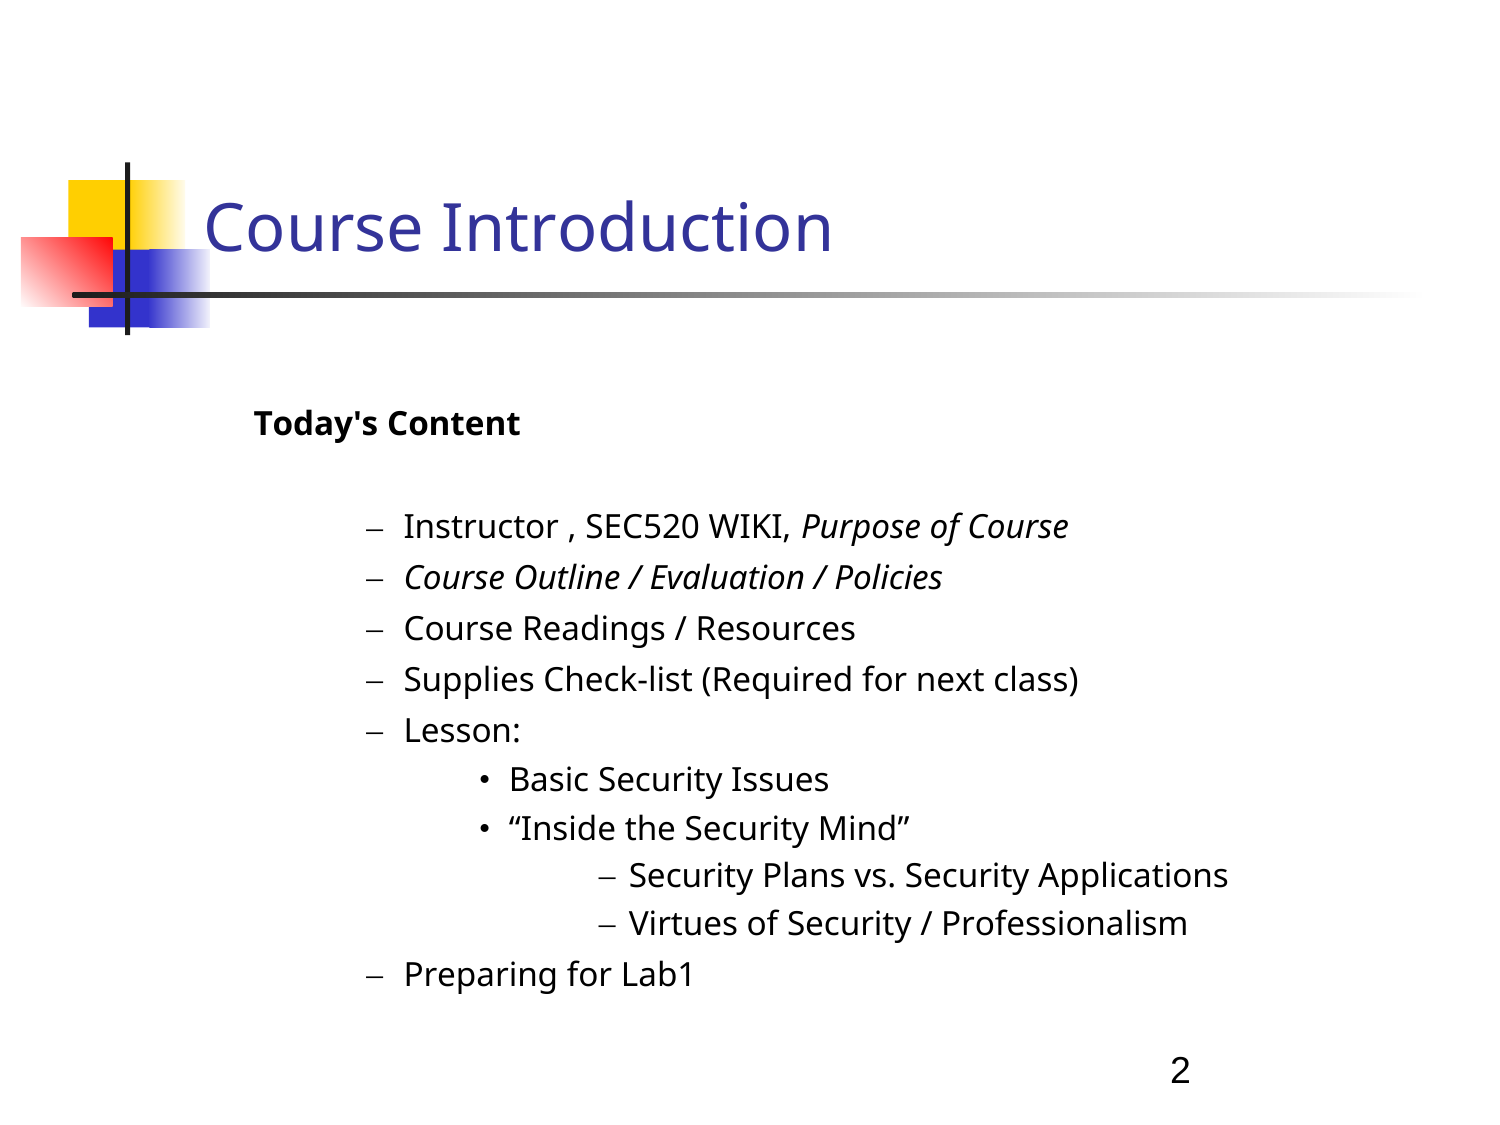

# Course Introduction
Today's Content
Instructor , SEC520 WIKI, Purpose of Course
Course Outline / Evaluation / Policies
Course Readings / Resources
Supplies Check-list (Required for next class)
Lesson:
Basic Security Issues
“Inside the Security Mind”
Security Plans vs. Security Applications
Virtues of Security / Professionalism
Preparing for Lab1
2